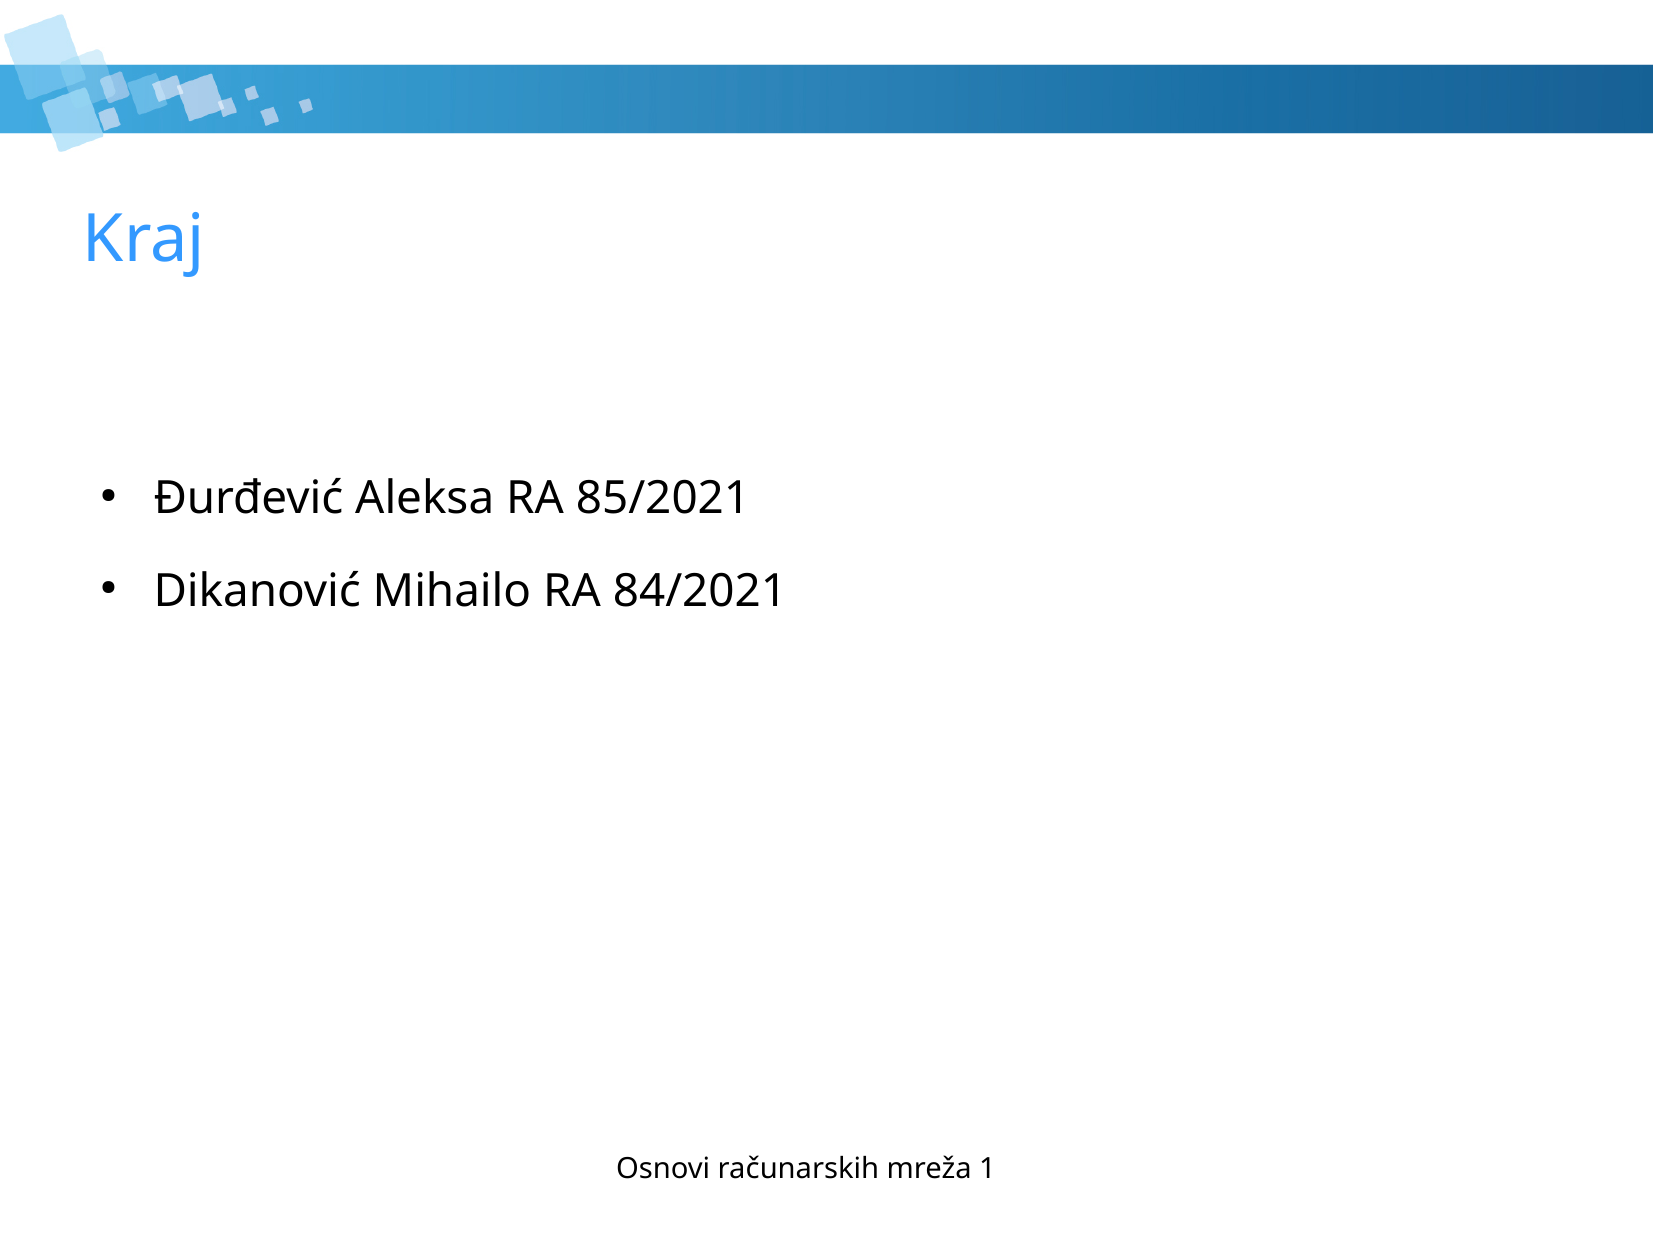

# Kraj
Đurđević Aleksa RA 85/2021
Dikanović Mihailo RA 84/2021
Osnovi računarskih mreža 1